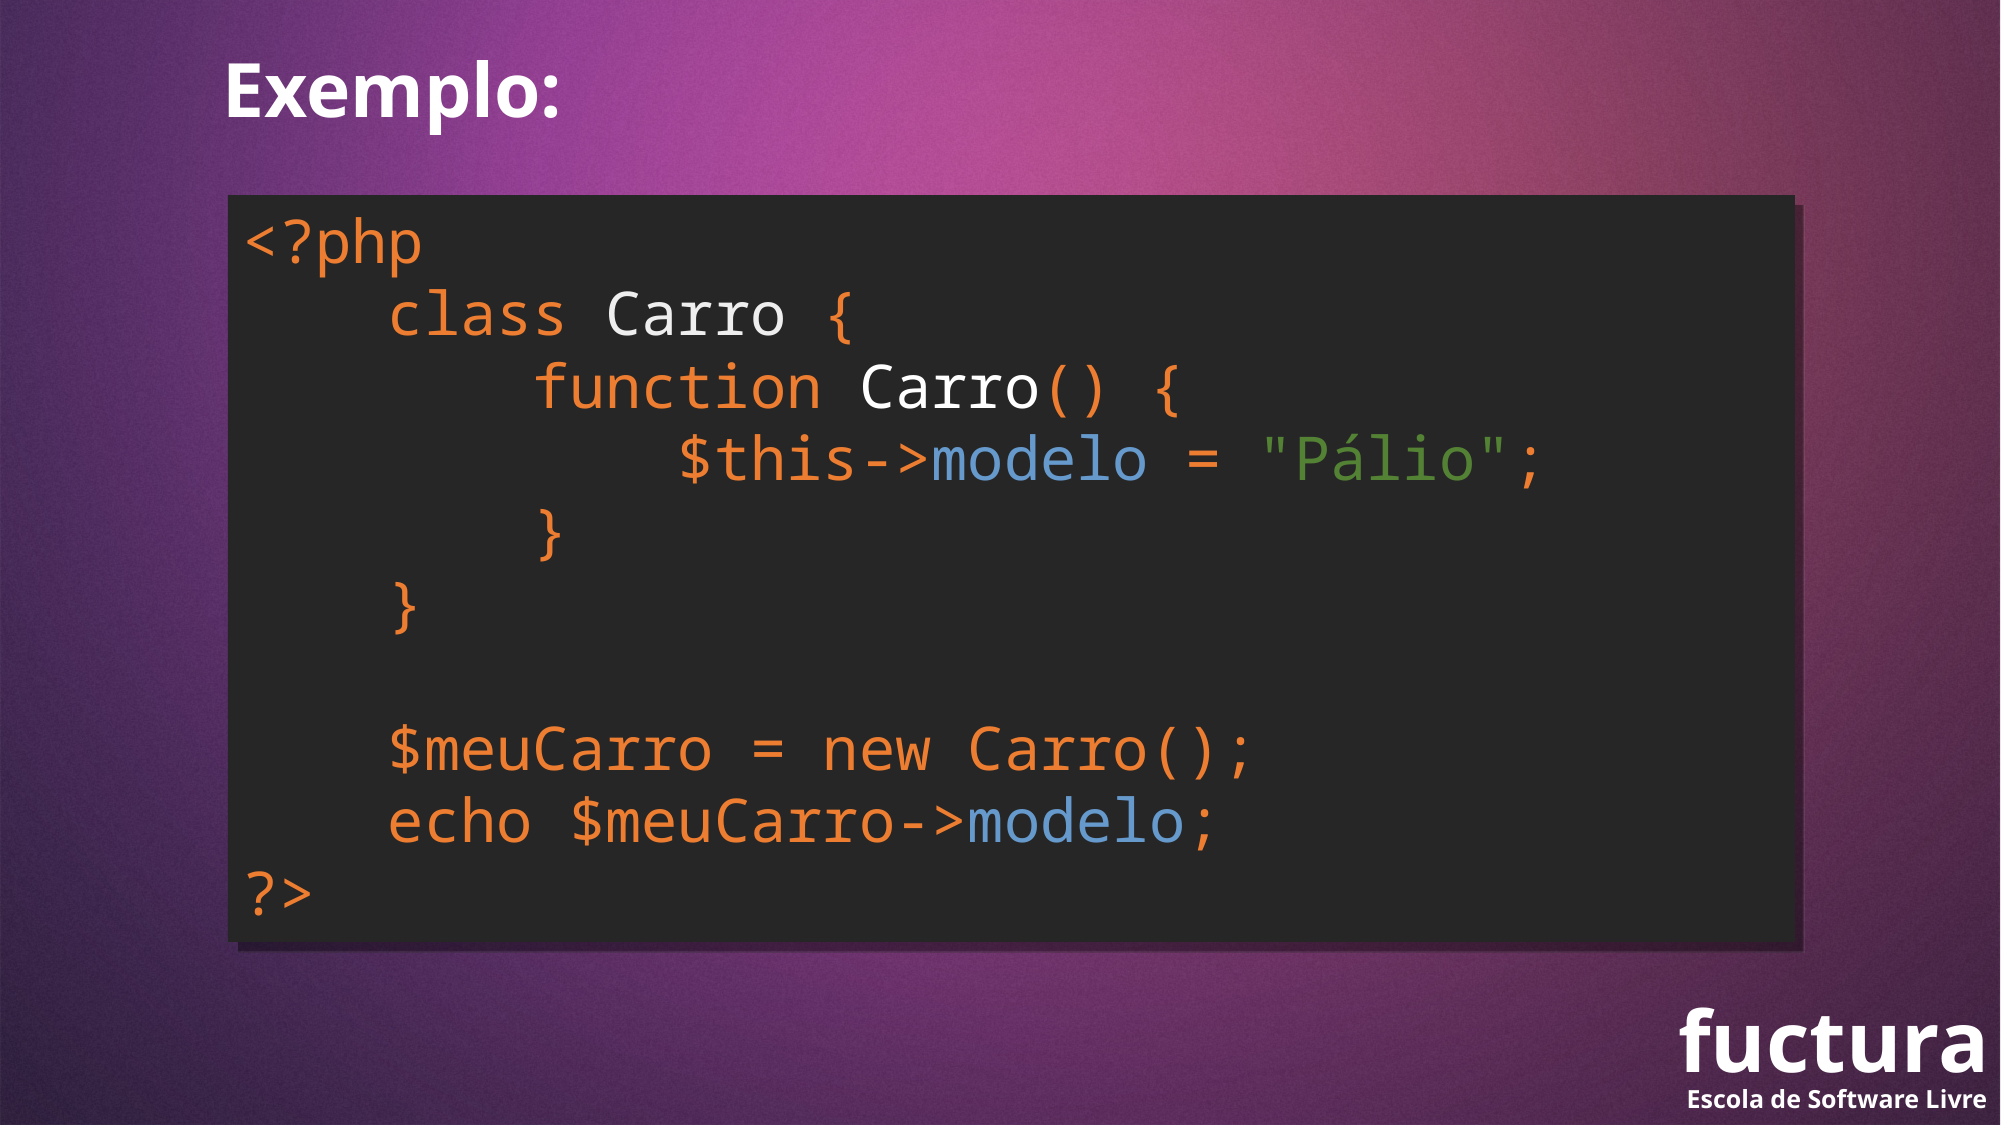

Exemplo:
<?php
 class Carro {
 function Carro() {
 $this->modelo = "Pálio";
 }
 }
 $meuCarro = new Carro();
 echo $meuCarro->modelo;
?>
fuctura
Escola de Software Livre